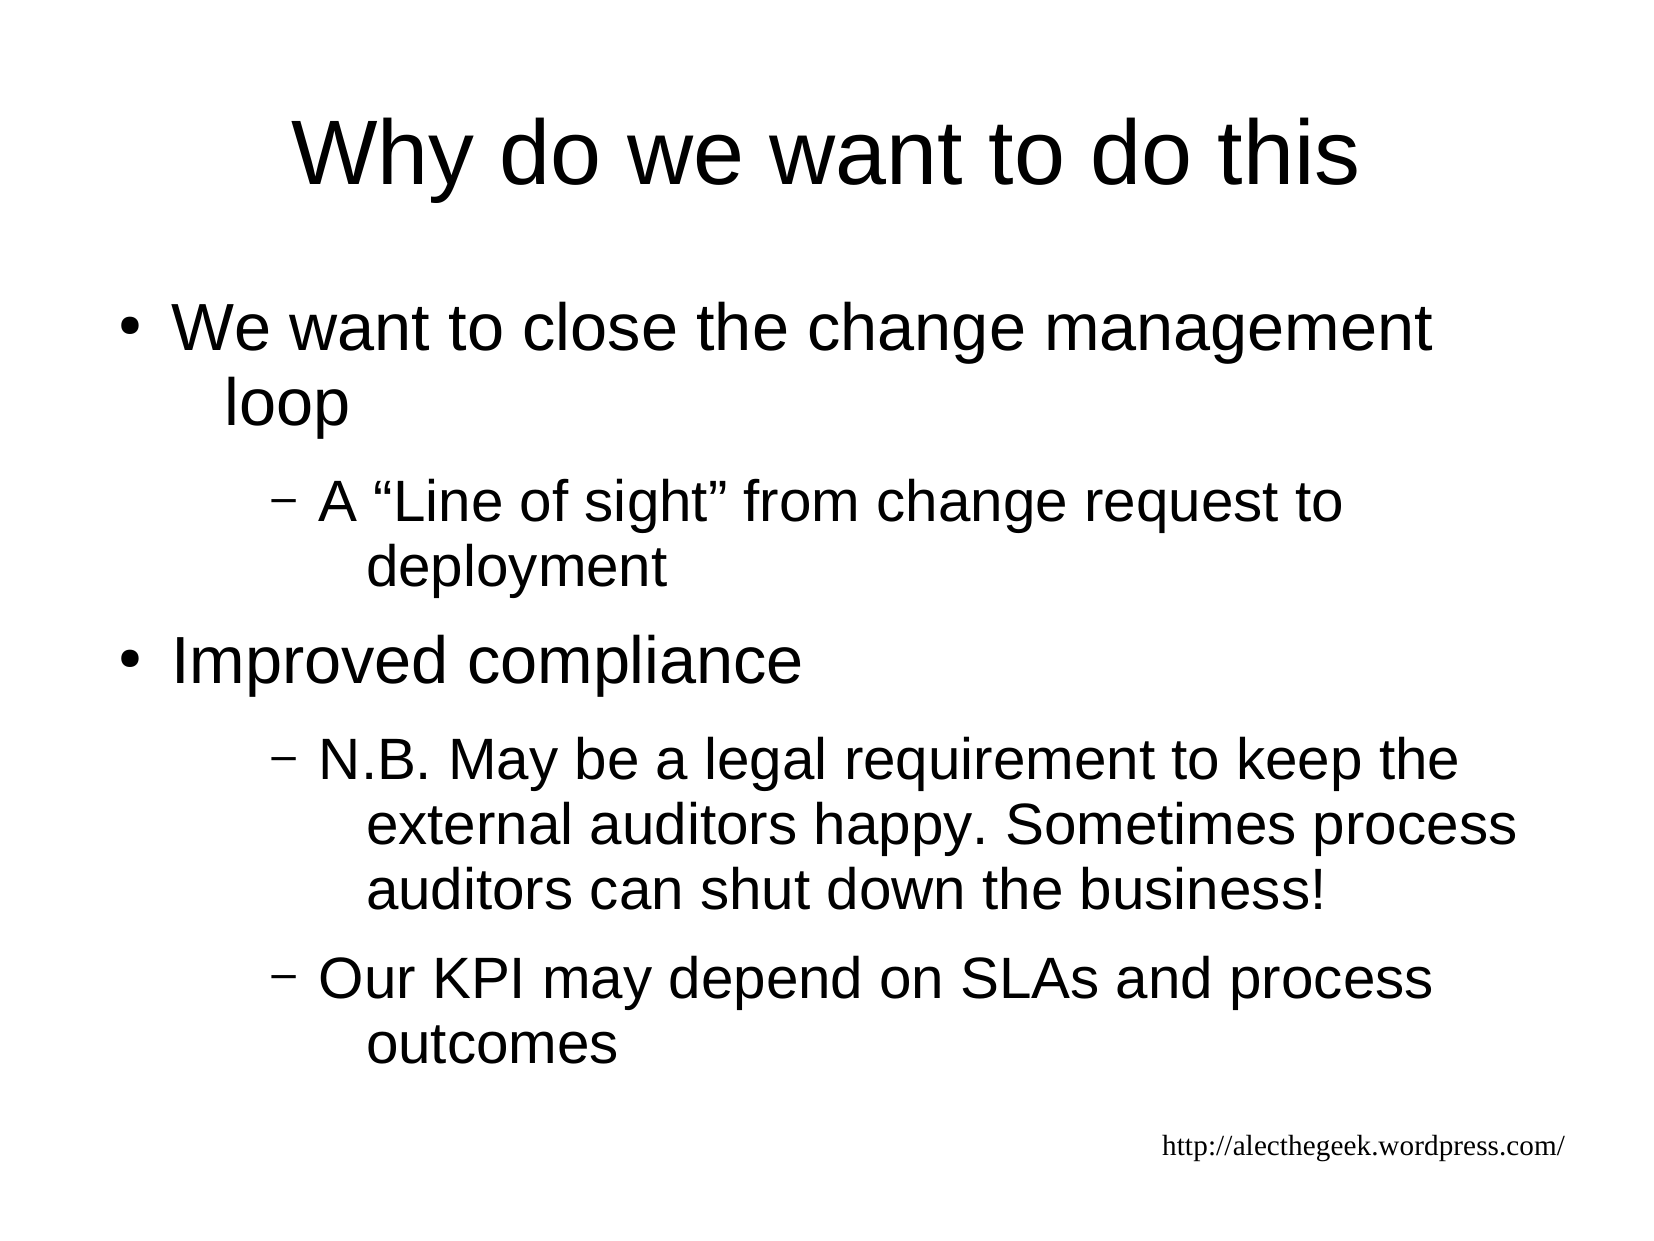

# Why do we want to do this
We want to close the change management loop
A “Line of sight” from change request to deployment
Improved compliance
N.B. May be a legal requirement to keep the external auditors happy. Sometimes process auditors can shut down the business!
Our KPI may depend on SLAs and process outcomes
http://alecthegeek.wordpress.com/